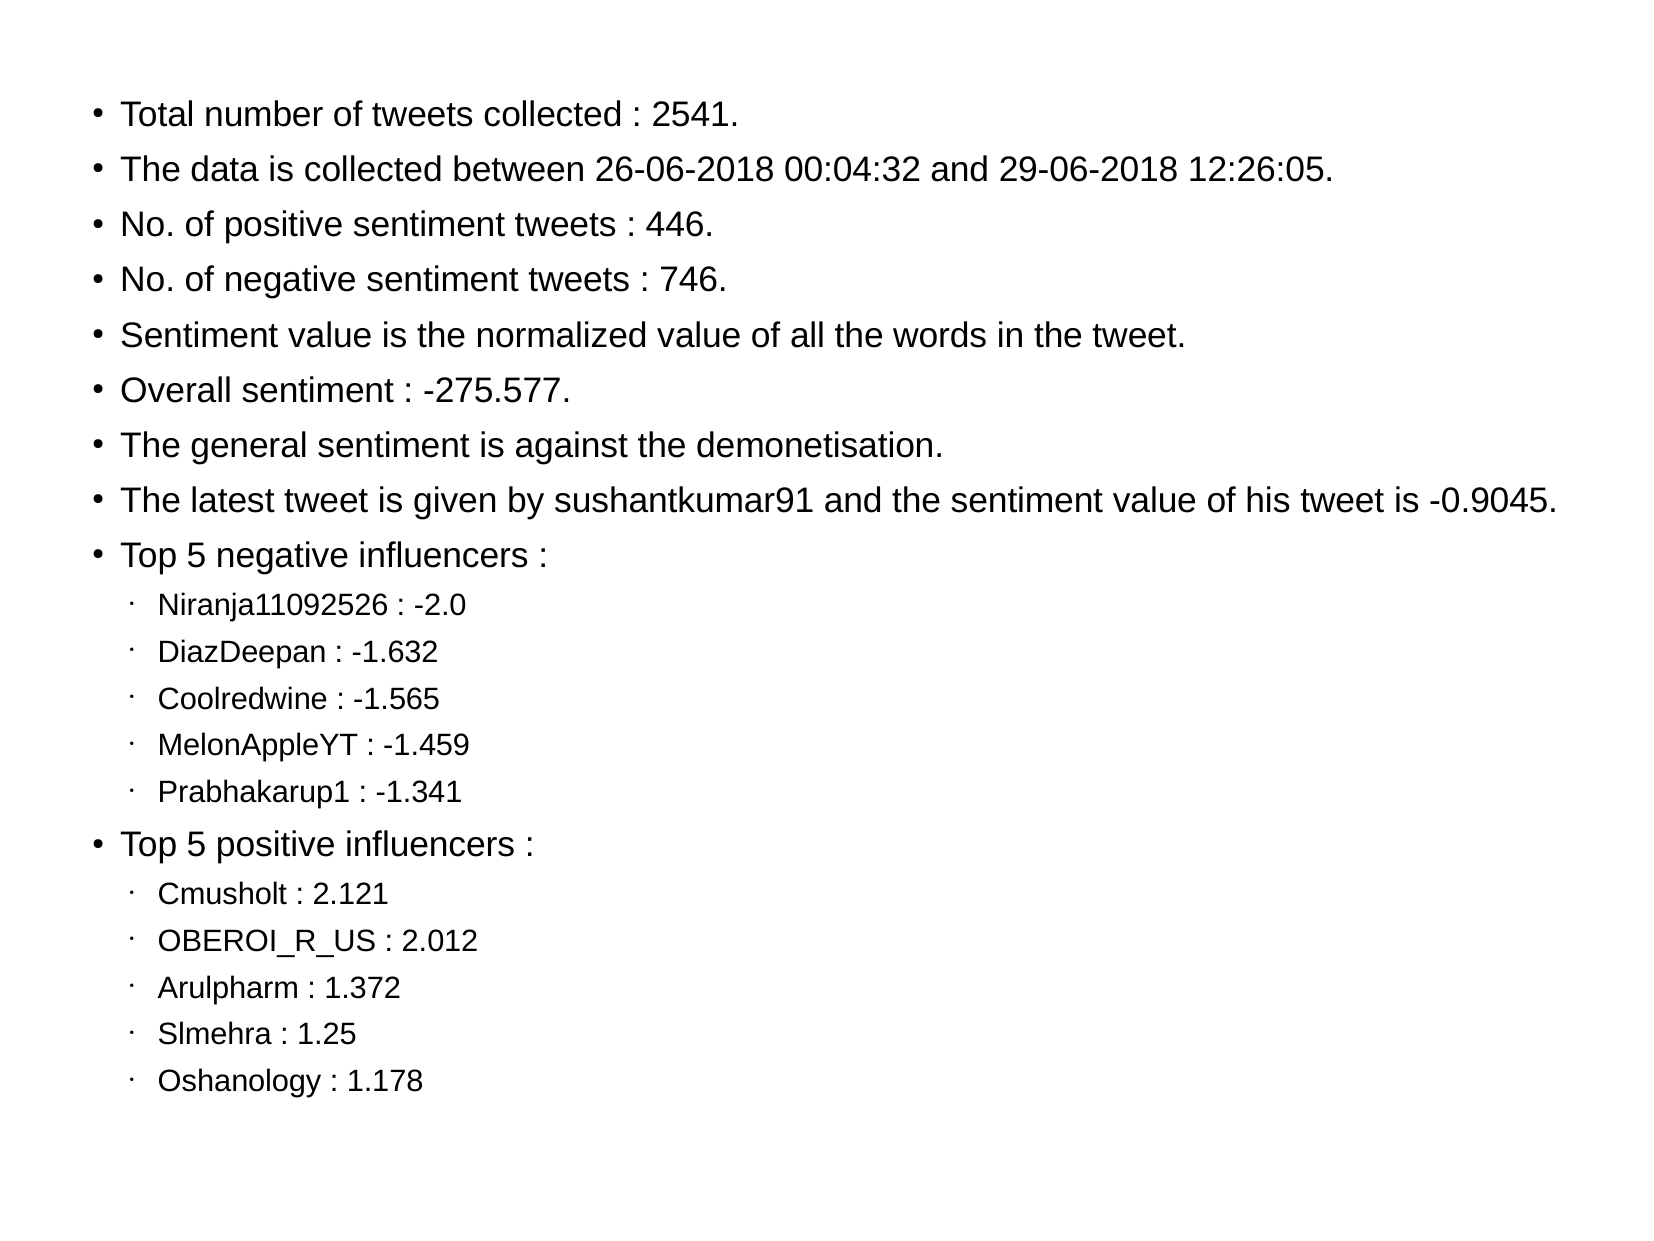

# Total number of tweets collected : 2541.
The data is collected between 26-06-2018 00:04:32 and 29-06-2018 12:26:05.
No. of positive sentiment tweets : 446.
No. of negative sentiment tweets : 746.
Sentiment value is the normalized value of all the words in the tweet.
Overall sentiment : -275.577.
The general sentiment is against the demonetisation.
The latest tweet is given by sushantkumar91 and the sentiment value of his tweet is -0.9045.
Top 5 negative influencers :
Niranja11092526 : -2.0
DiazDeepan : -1.632
Coolredwine : -1.565
MelonAppleYT : -1.459
Prabhakarup1 : -1.341
Top 5 positive influencers :
Cmusholt : 2.121
OBEROI_R_US : 2.012
Arulpharm : 1.372
Slmehra : 1.25
Oshanology : 1.178